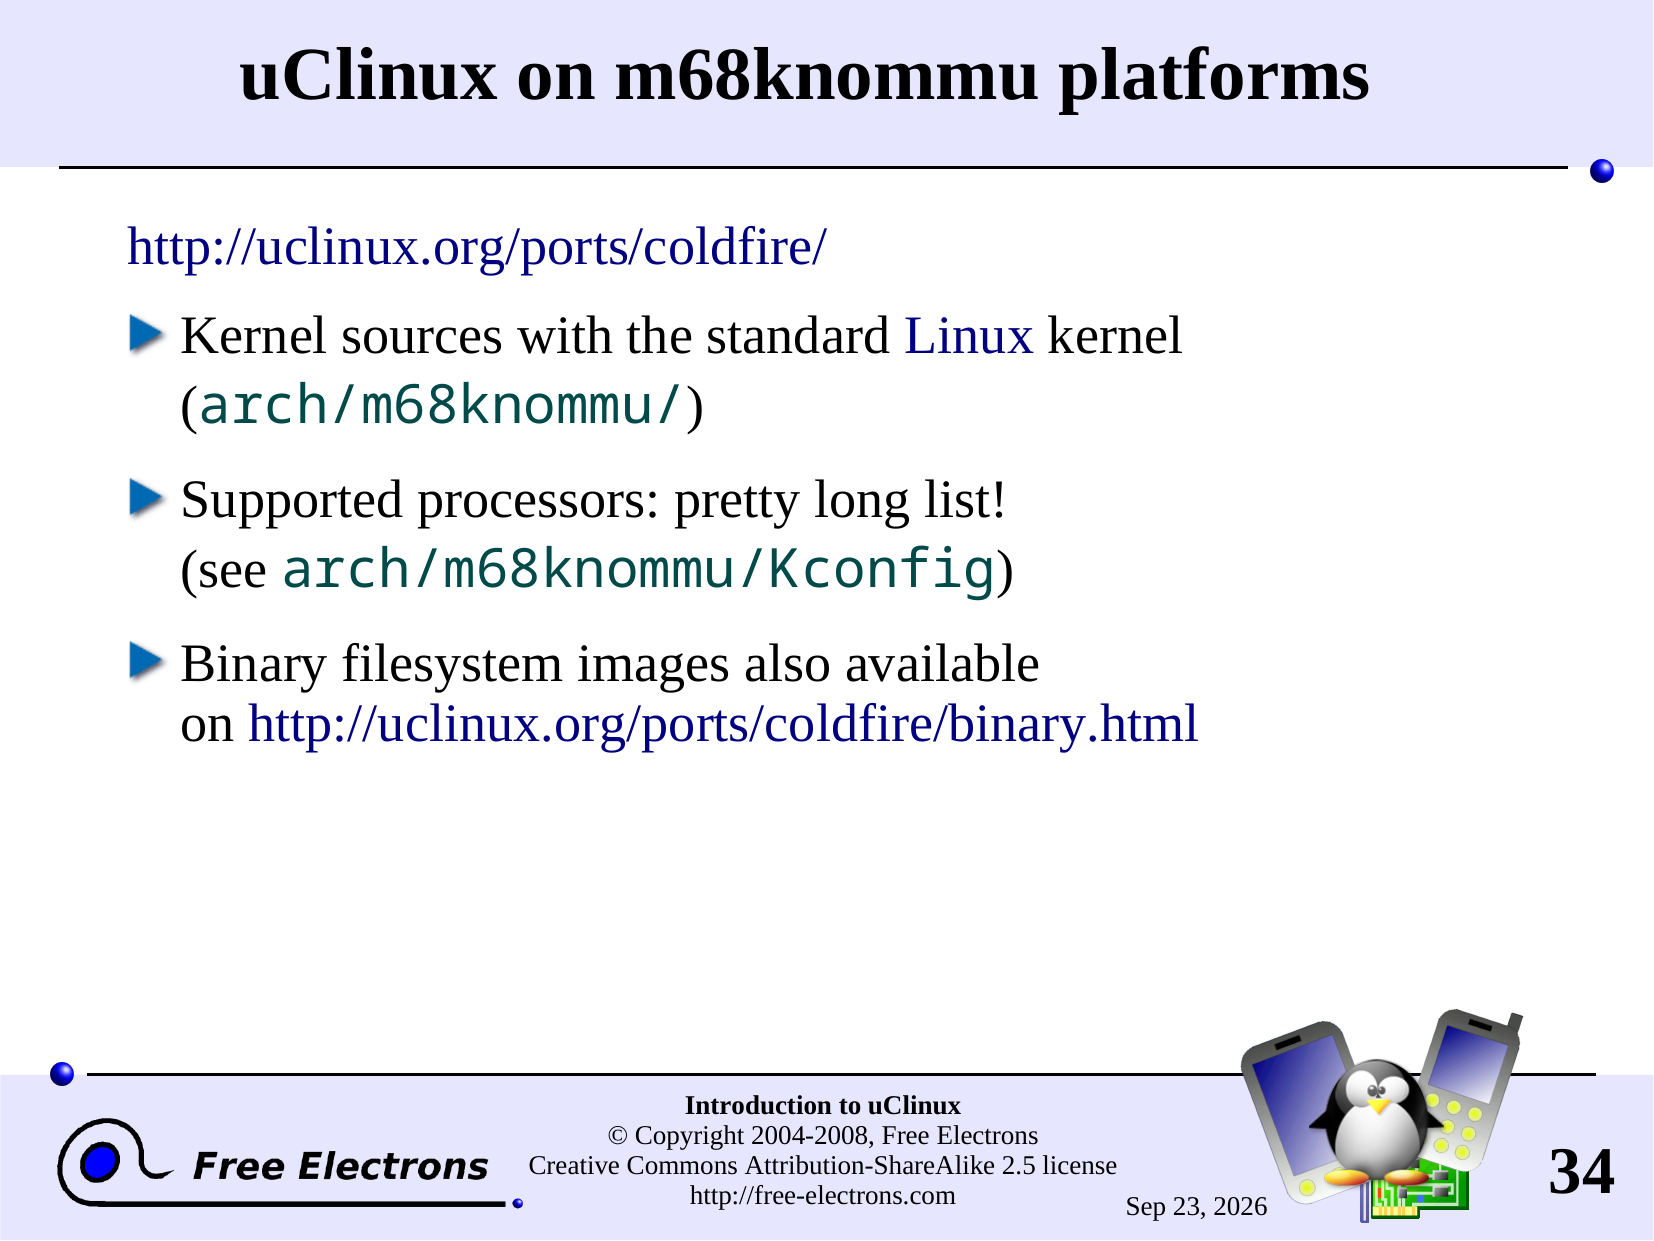

# uClinux on m68knommu platforms
http://uclinux.org/ports/coldfire/
Kernel sources with the standard Linux kernel
(arch/m68knommu/)
Supported processors: pretty long list!
(see arch/m68knommu/Kconfig)
Binary filesystem images also available
on http://uclinux.org/ports/coldfire/binary.html